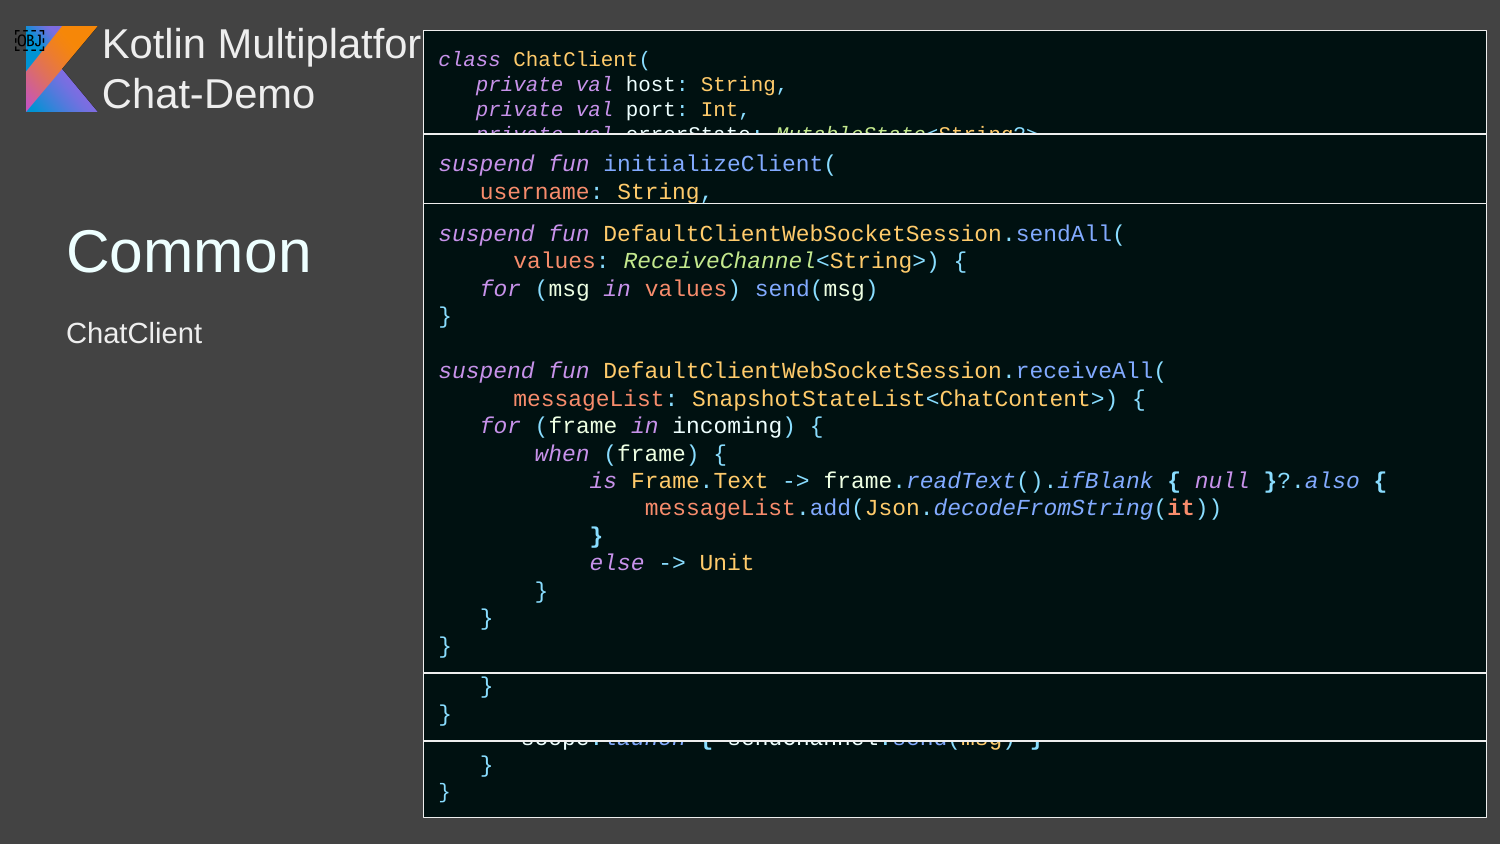

class ChatClient(
 private val host: String,
 private val port: Int,
 private val errorState: MutableState<String?>,
 private val messageList: SnapshotStateList<ChatContent>
) {
 private val client = HttpClient {
 install(WebSockets) {
 pingInterval = WEB_SOCKET_PING_INTERVAL * 1000L
 }
 followRedirects = true
 }
 private val sendChannel = Channel<String>()
 private val scope = CoroutineScope(Dispatchers.Default)
 fun startSocket(username: String, onInitialized: () -> Unit): Job =
 scope.launch {
 initializeClient(username) {
 onInitialized()
 scope.launch { sendAll(sendChannel) }
 receiveAll(messageList)
 }
 	 }
 fun sendMessage(msg: String) {
 scope.launch { sendChannel.send(msg) }
 }
}
suspend fun initializeClient(
 username: String,
 session: suspend DefaultClientWebSocketSession.() -> Unit
) {
 try {
 when (host.contains("localhost")) {
 false -> client.wss("/", request = {
 host = this@ChatClient.host
 port = this@ChatClient.port
 parameter("username", username)
 }, session)
 true -> client.ws("/", request = {
 host = this@ChatClient.host
 port = this@ChatClient.port
 parameter("username", username)
 }, session)
 }
 } catch (t: Throwable) {
 errorState.value = "$t"
 }
}
# Common
suspend fun DefaultClientWebSocketSession.sendAll(
values: ReceiveChannel<String>) {
 for (msg in values) send(msg)
}
suspend fun DefaultClientWebSocketSession.receiveAll(
messageList: SnapshotStateList<ChatContent>) {
 for (frame in incoming) {
 when (frame) {
 is Frame.Text -> frame.readText().ifBlank { null }?.also {
 messageList.add(Json.decodeFromString(it))
 }
 else -> Unit
 }
 }
}
ChatClient